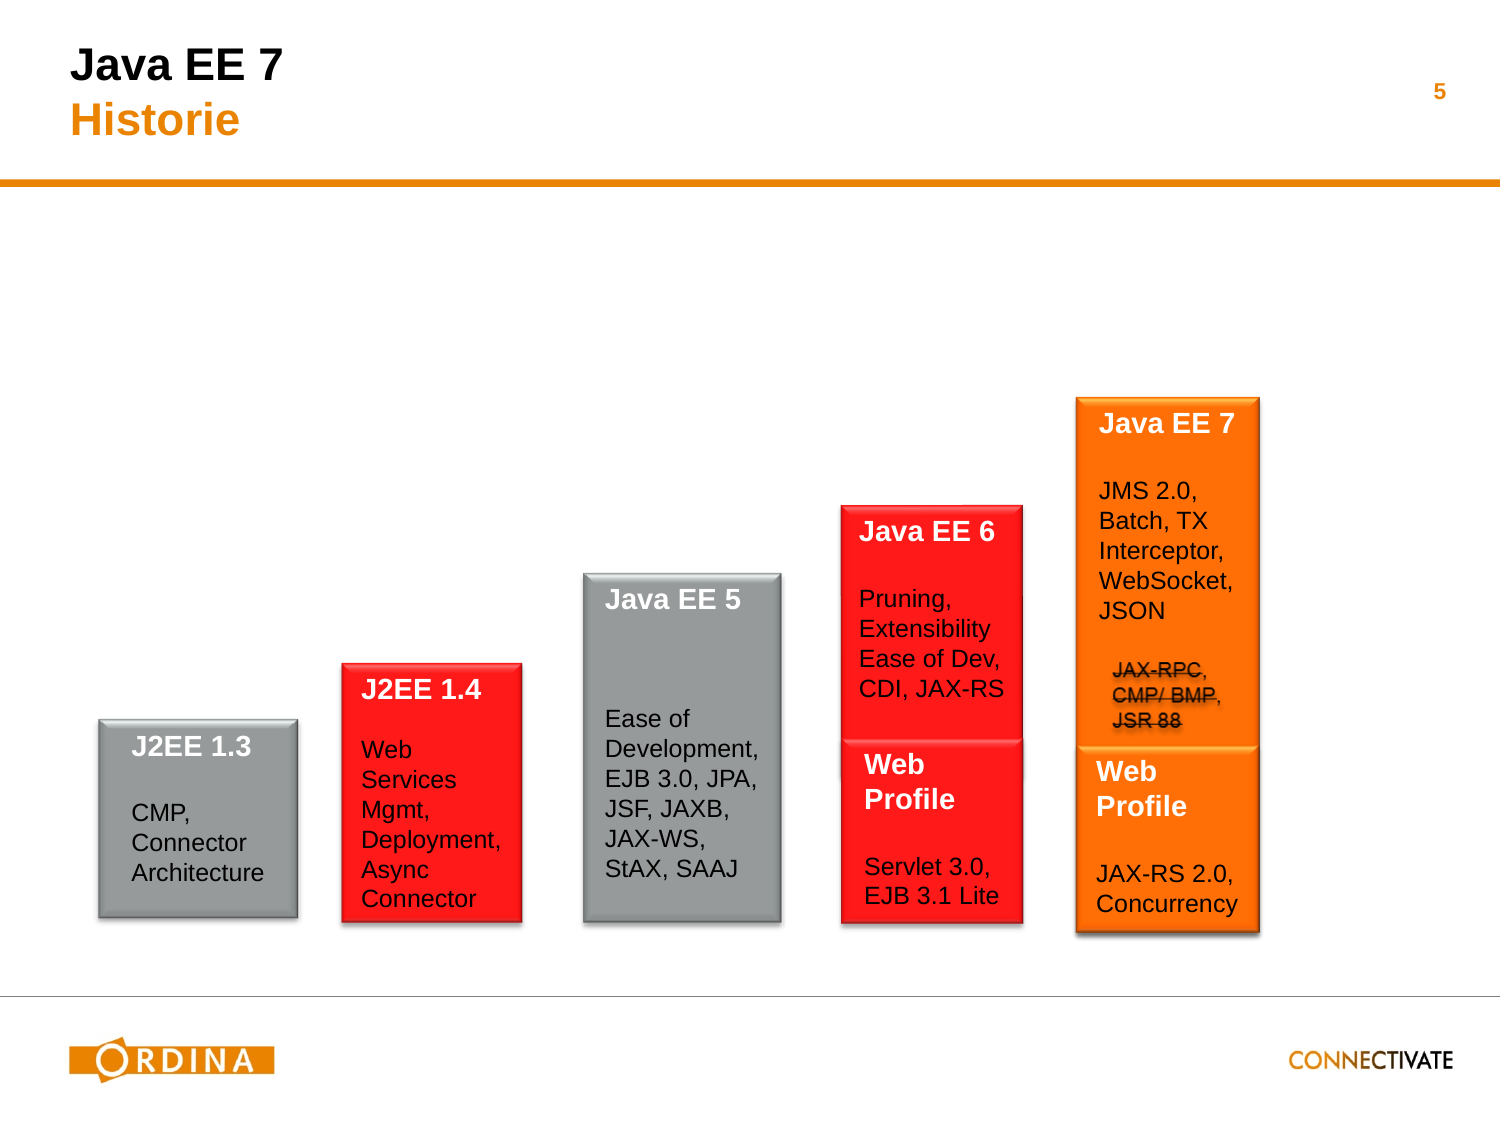

# Java EE 7 Historie
Java EE 7
JMS 2.0, Batch, TX Interceptor, WebSocket, JSON
Java EE 6
Pruning,
Extensibility
Ease of Dev,
CDI, JAX-RS
Web Profile
Servlet 3.0, EJB 3.1 Lite
Java EE 5
Ease of
Development,
EJB 3.0, JPA, JSF, JAXB, JAX-WS, StAX, SAAJ
J2EE 1.4
Web Services
Mgmt, Deployment,
Async
Connector
J2EE 1.3
CMP,
Connector
Architecture
Web Profile
JAX-RS 2.0, Concurrency